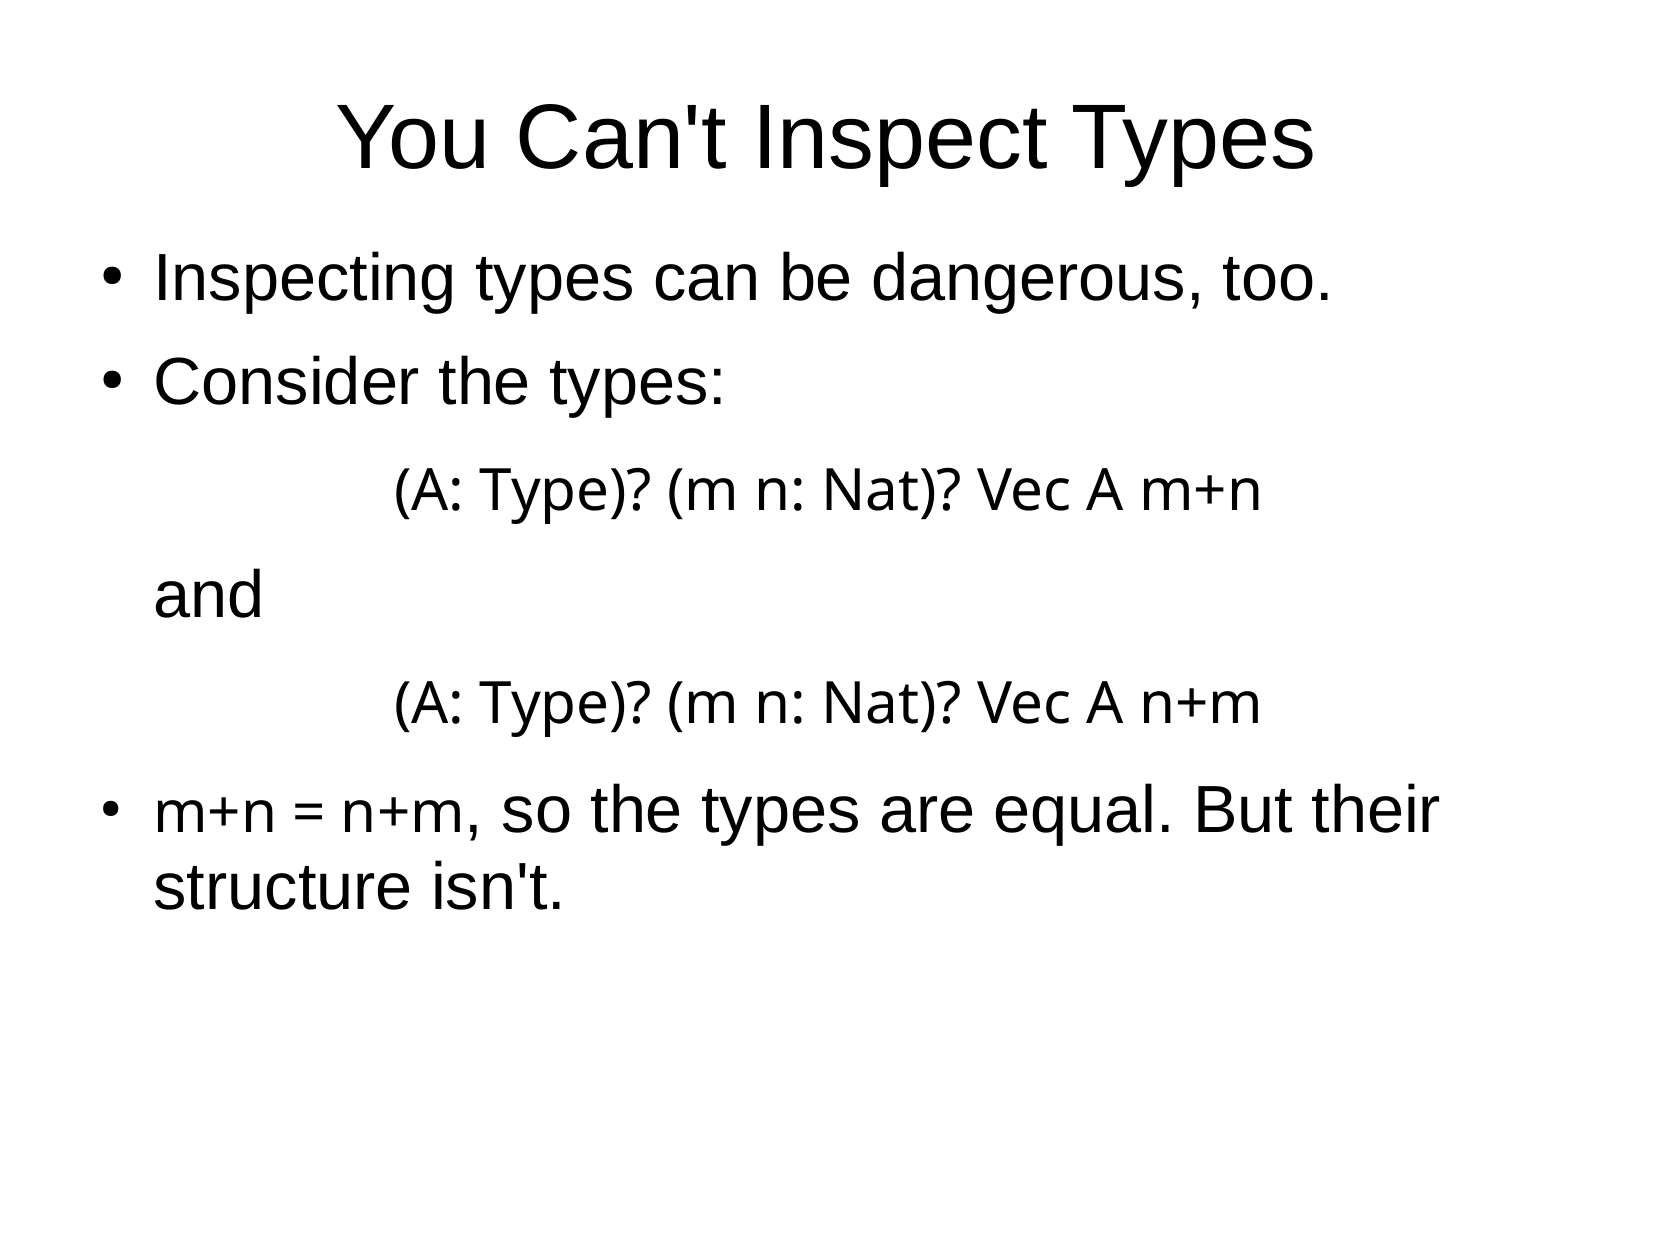

# You Can't Inspect Types
Inspecting types can be dangerous, too.
Consider the types:
(A: Type)? (m n: Nat)? Vec A m+n
and
(A: Type)? (m n: Nat)? Vec A n+m
m+n = n+m, so the types are equal. But their structure isn't.